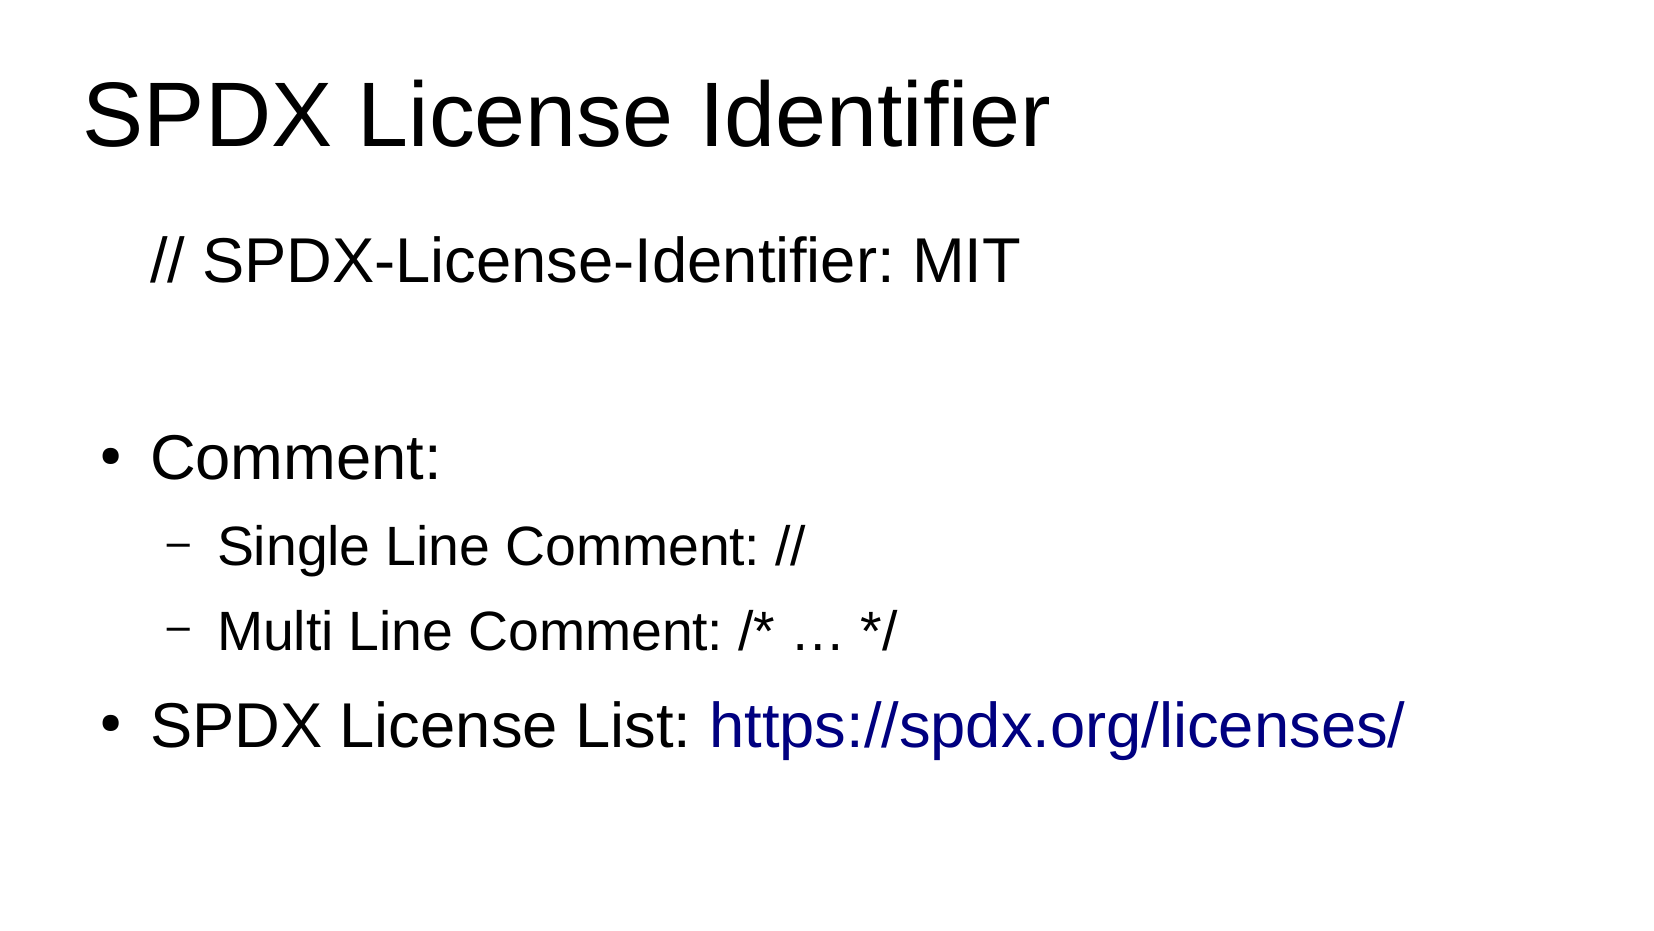

# SPDX License Identifier
// SPDX-License-Identifier: MIT
Comment:
Single Line Comment: //
Multi Line Comment: /* … */
SPDX License List: https://spdx.org/licenses/